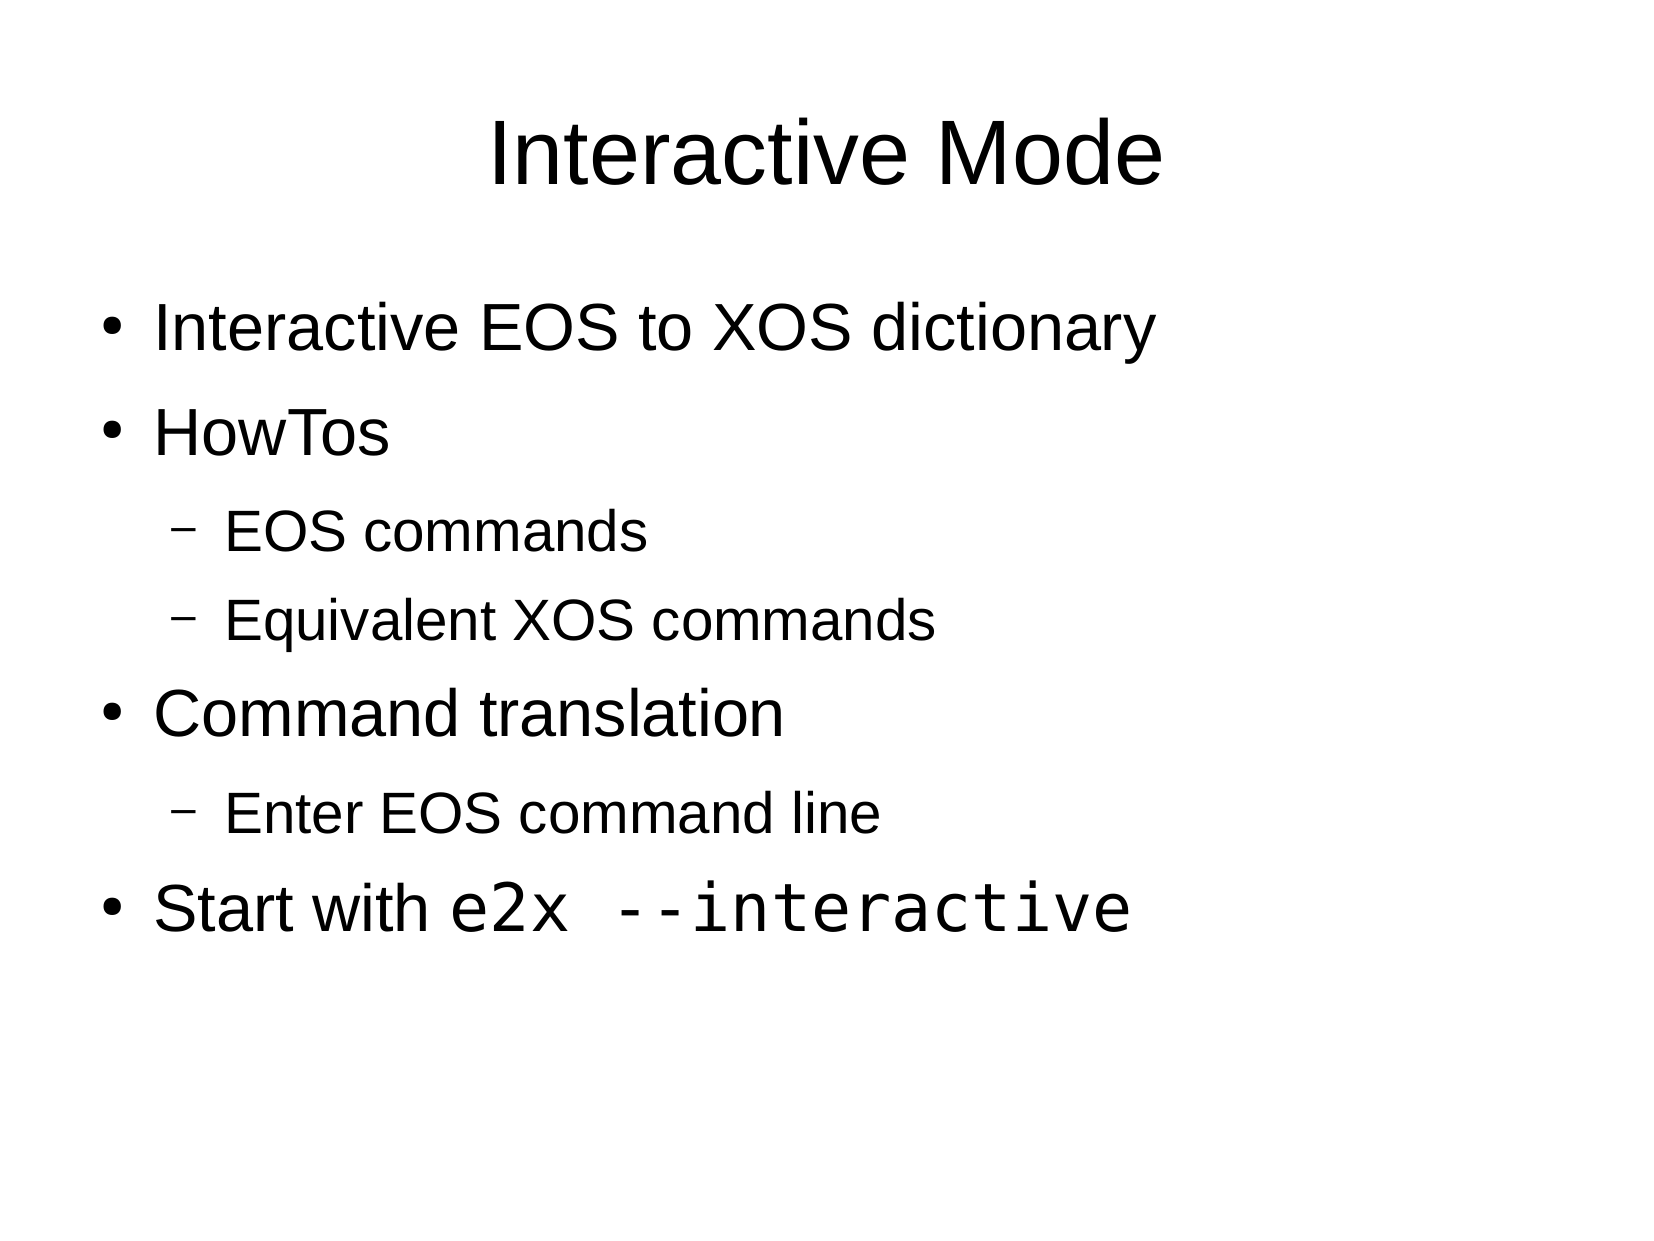

# Interactive Mode
Interactive EOS to XOS dictionary
HowTos
EOS commands
Equivalent XOS commands
Command translation
Enter EOS command line
Start with e2x --interactive